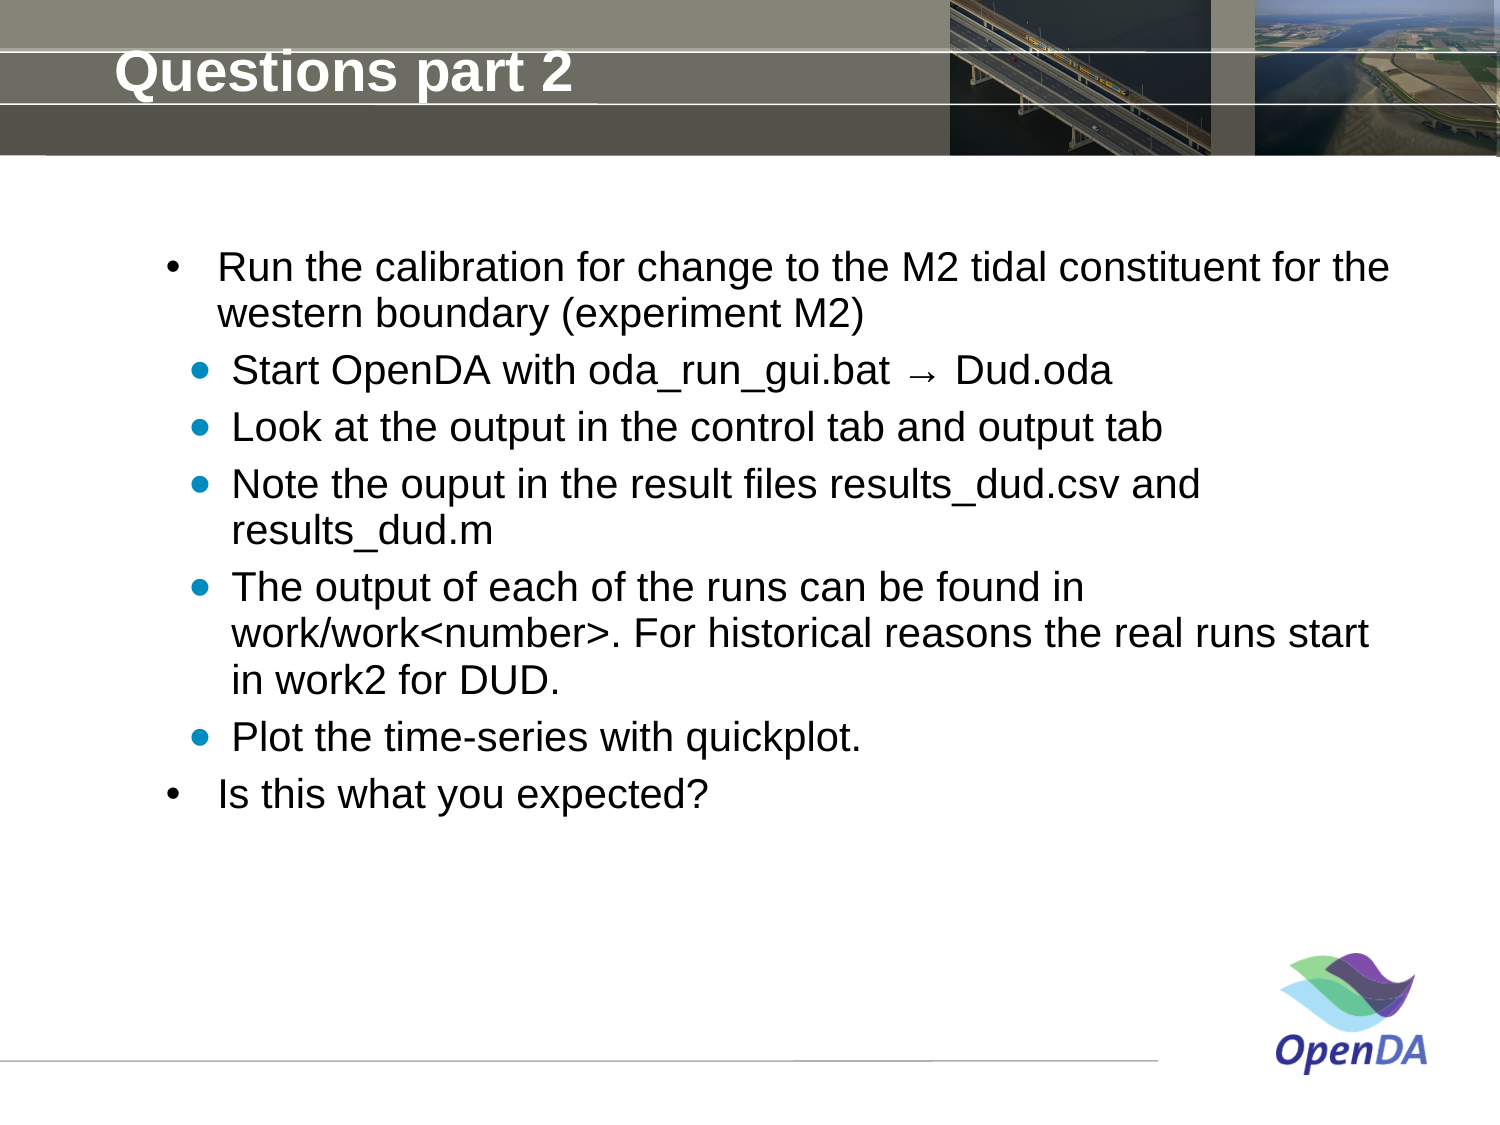

# Questions part 2
Run the calibration for change to the M2 tidal constituent for the western boundary (experiment M2)
Start OpenDA with oda_run_gui.bat → Dud.oda
Look at the output in the control tab and output tab
Note the ouput in the result files results_dud.csv and results_dud.m
The output of each of the runs can be found in work/work . For historical reasons the real runs start in work2 for DUD.
Plot the time-series with quickplot.
Is this what you expected?